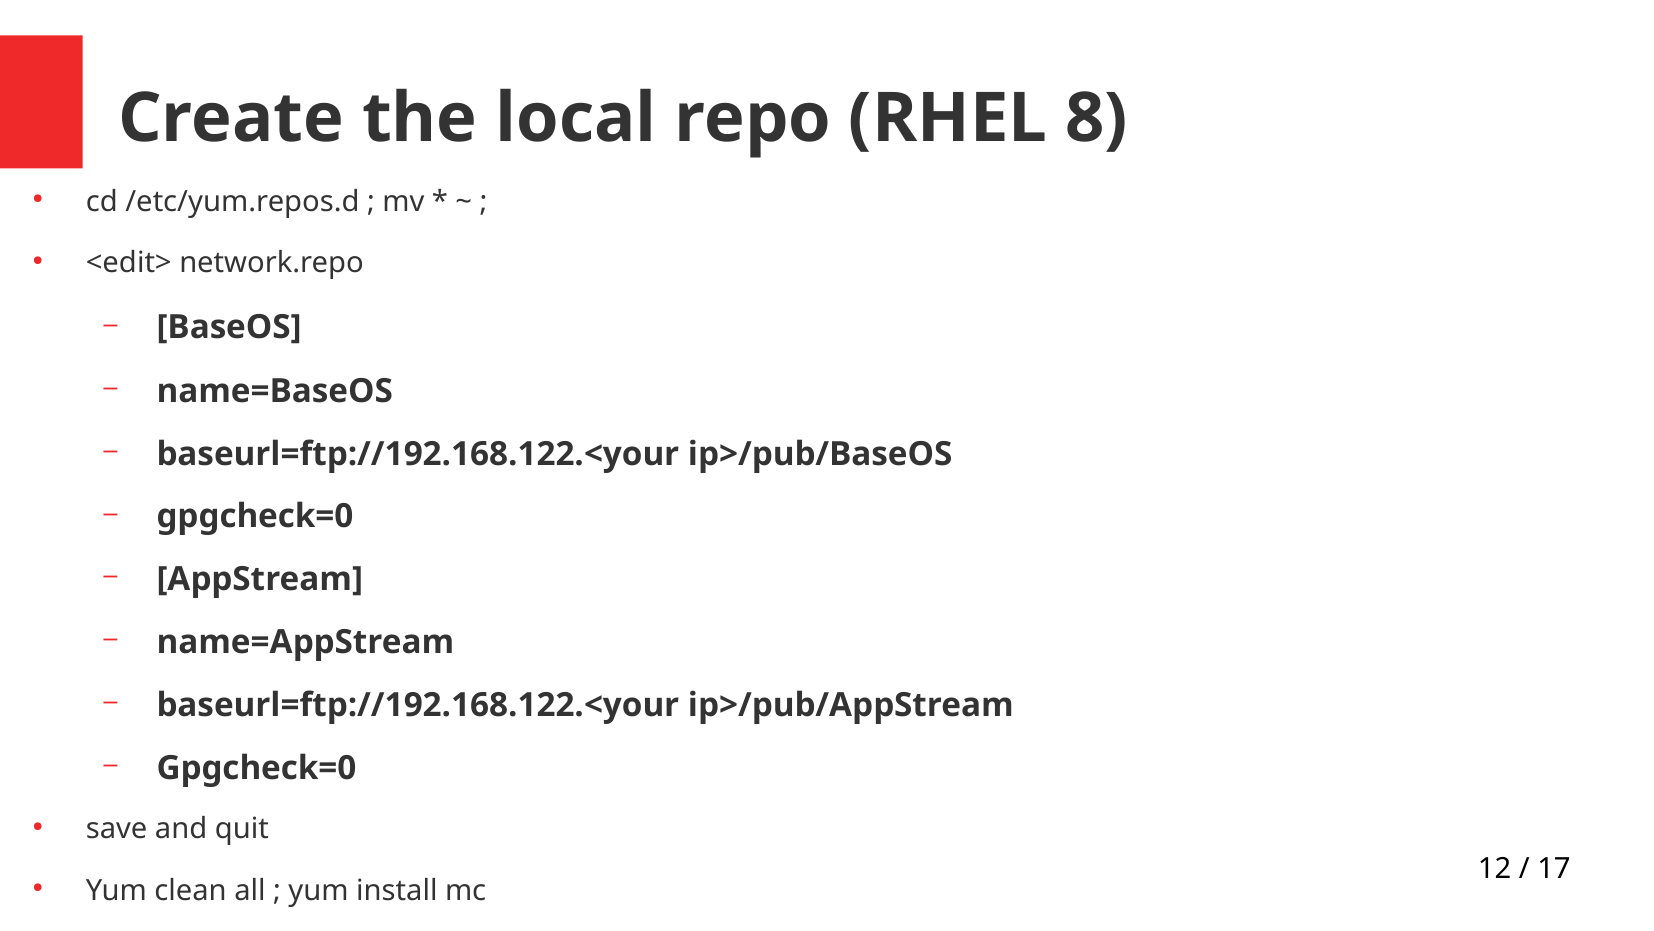

# Create the local repo (RHEL 8)
cd /etc/yum.repos.d ; mv * ~ ;
<edit> network.repo
[BaseOS]
name=BaseOS
baseurl=ftp://192.168.122.<your ip>/pub/BaseOS
gpgcheck=0
[AppStream]
name=AppStream
baseurl=ftp://192.168.122.<your ip>/pub/AppStream
Gpgcheck=0
save and quit
Yum clean all ; yum install mc
12